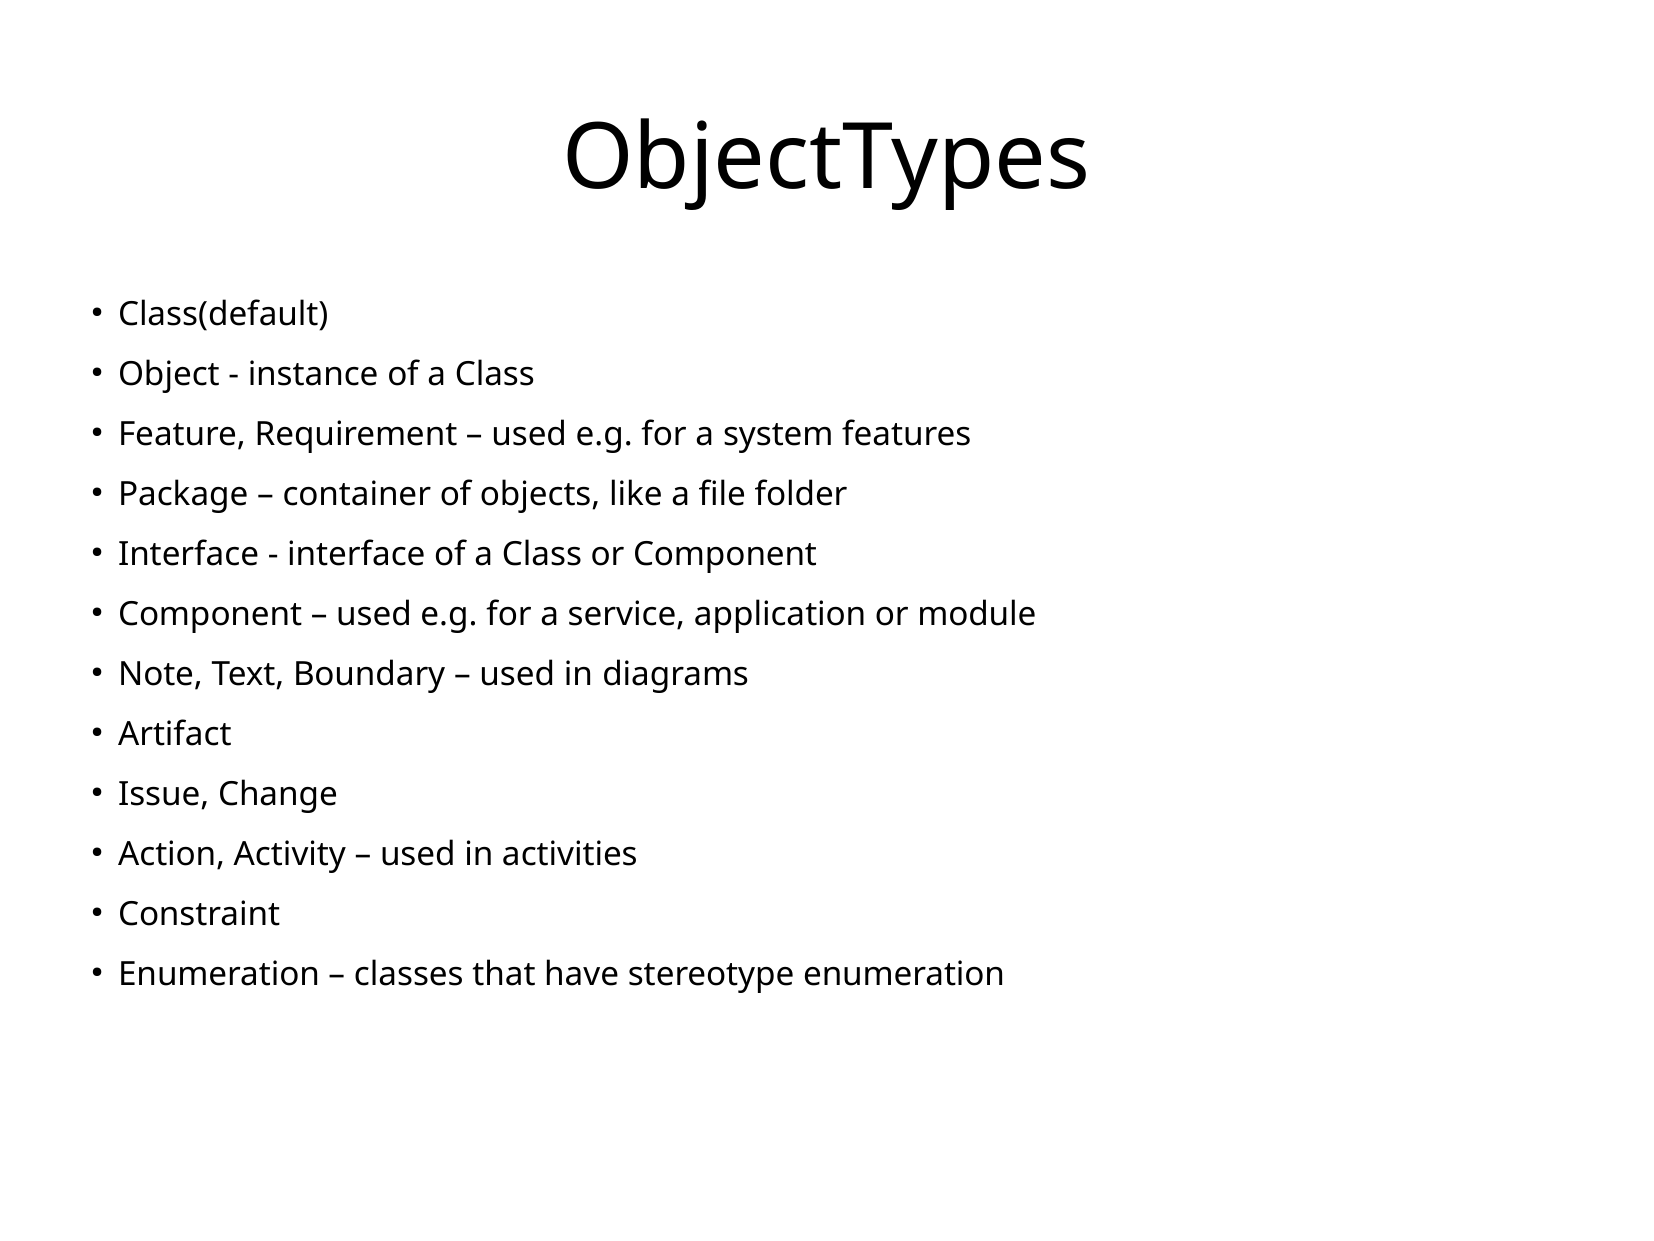

# ObjectTypes
Class(default)
Object - instance of a Class
Feature, Requirement – used e.g. for a system features
Package – container of objects, like a file folder
Interface - interface of a Class or Component
Component – used e.g. for a service, application or module
Note, Text, Boundary – used in diagrams
Artifact
Issue, Change
Action, Activity – used in activities
Constraint
Enumeration – classes that have stereotype enumeration